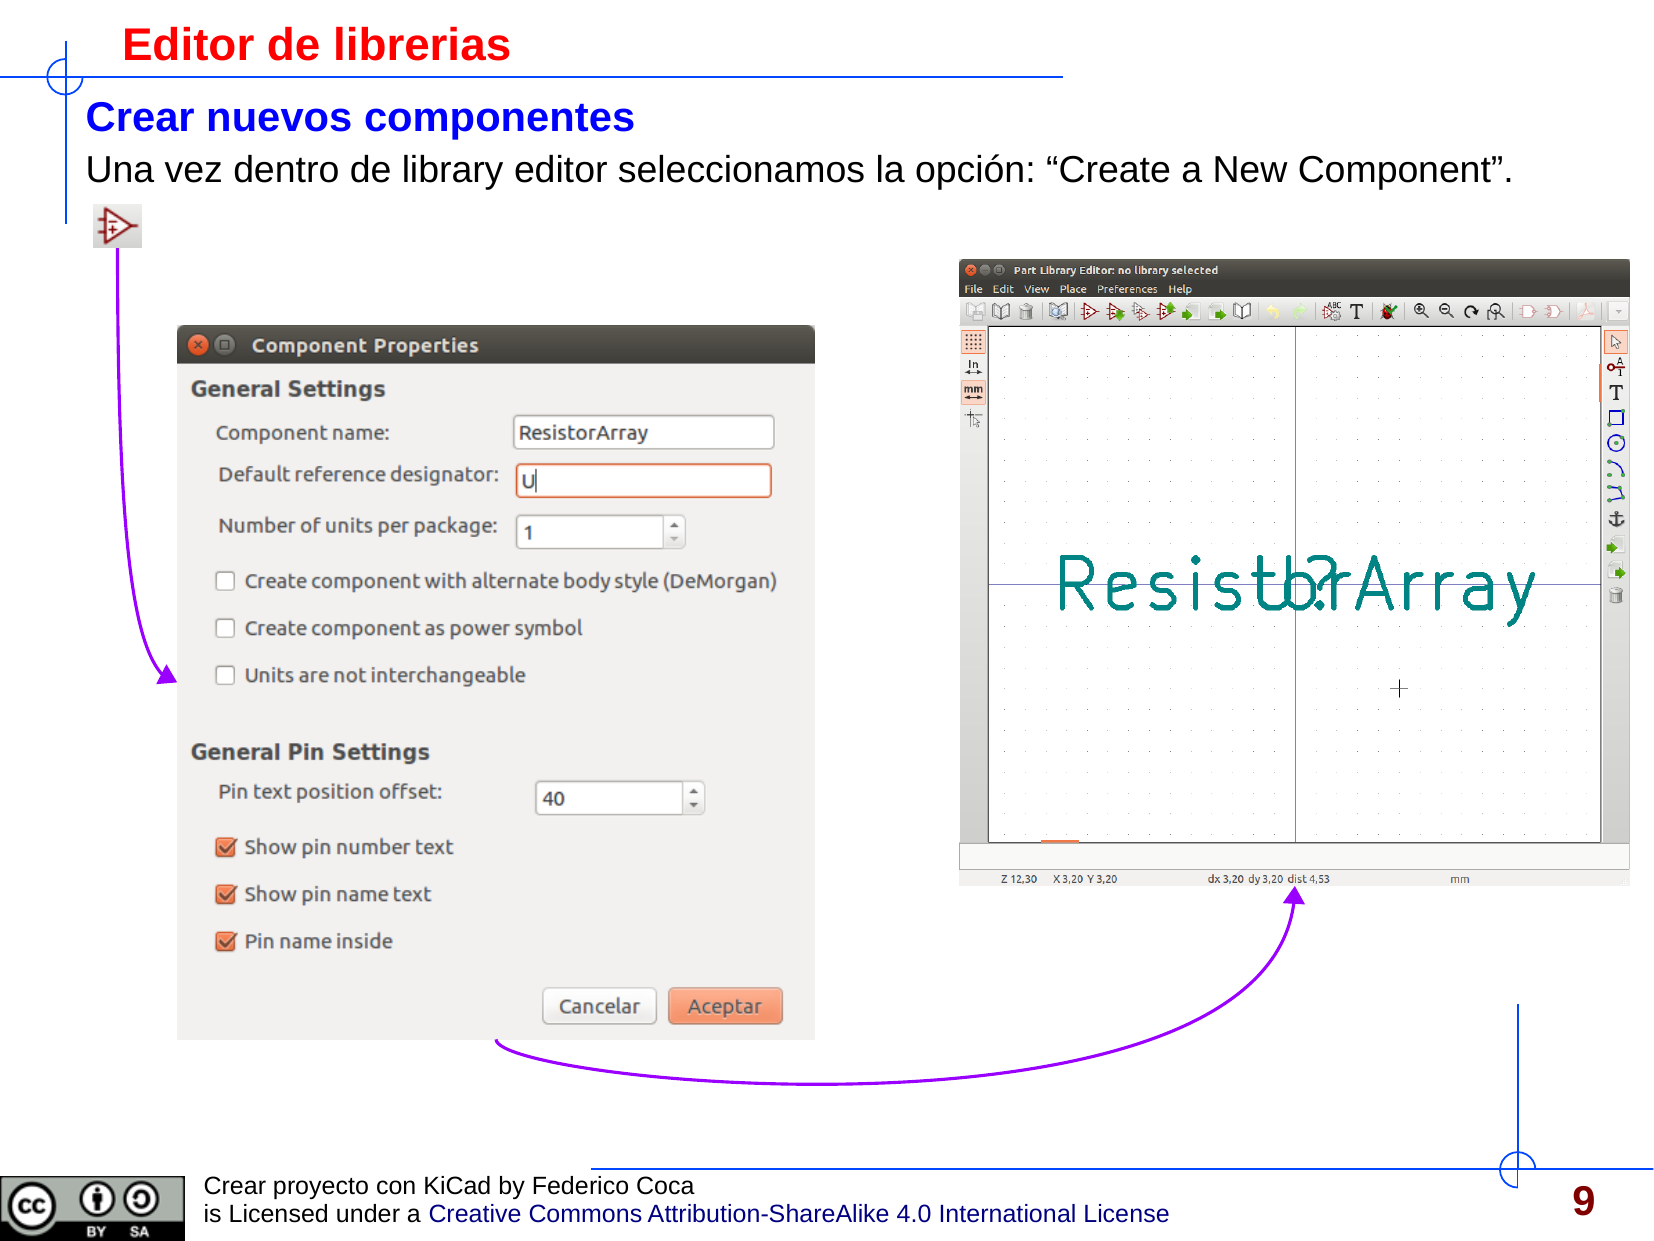

Editor de librerias
Crear nuevos componentes
Una vez dentro de library editor seleccionamos la opción: “Create a New Component”.
Crear proyecto con KiCad by Federico Coca
is Licensed under a Creative Commons Attribution-ShareAlike 4.0 International License